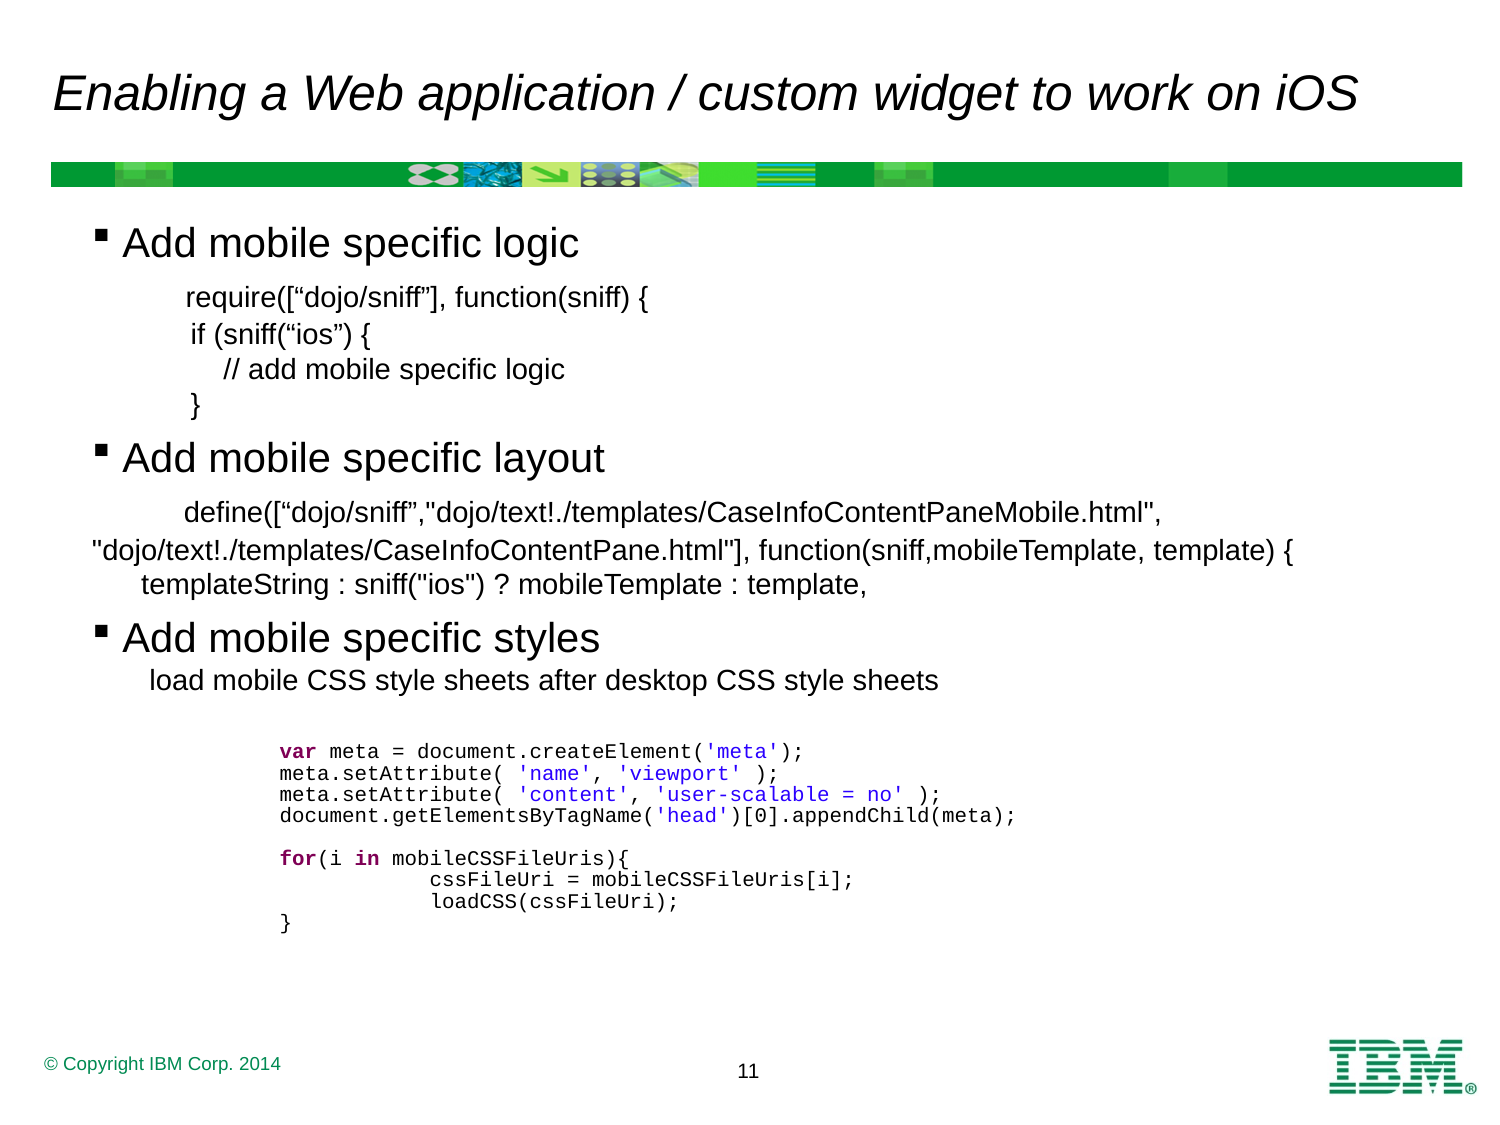

# Enabling a Web application / custom widget to work on iOS
 Add mobile specific logic
	require([“dojo/sniff”], function(sniff) {
 if (sniff(“ios”) {
 // add mobile specific logic
 }
 Add mobile specific layout
 define([“dojo/sniff”,"dojo/text!./templates/CaseInfoContentPaneMobile.html",
"dojo/text!./templates/CaseInfoContentPane.html"], function(sniff,mobileTemplate, template) {
 templateString : sniff("ios") ? mobileTemplate : template,
 Add mobile specific styles
 load mobile CSS style sheets after desktop CSS style sheets
	var meta = document.createElement('meta');
	meta.setAttribute( 'name', 'viewport' );
	meta.setAttribute( 'content', 'user-scalable = no' );
	document.getElementsByTagName('head')[0].appendChild(meta);
	for(i in mobileCSSFileUris){
 	cssFileUri = mobileCSSFileUris[i];
 	loadCSS(cssFileUri);
 	}